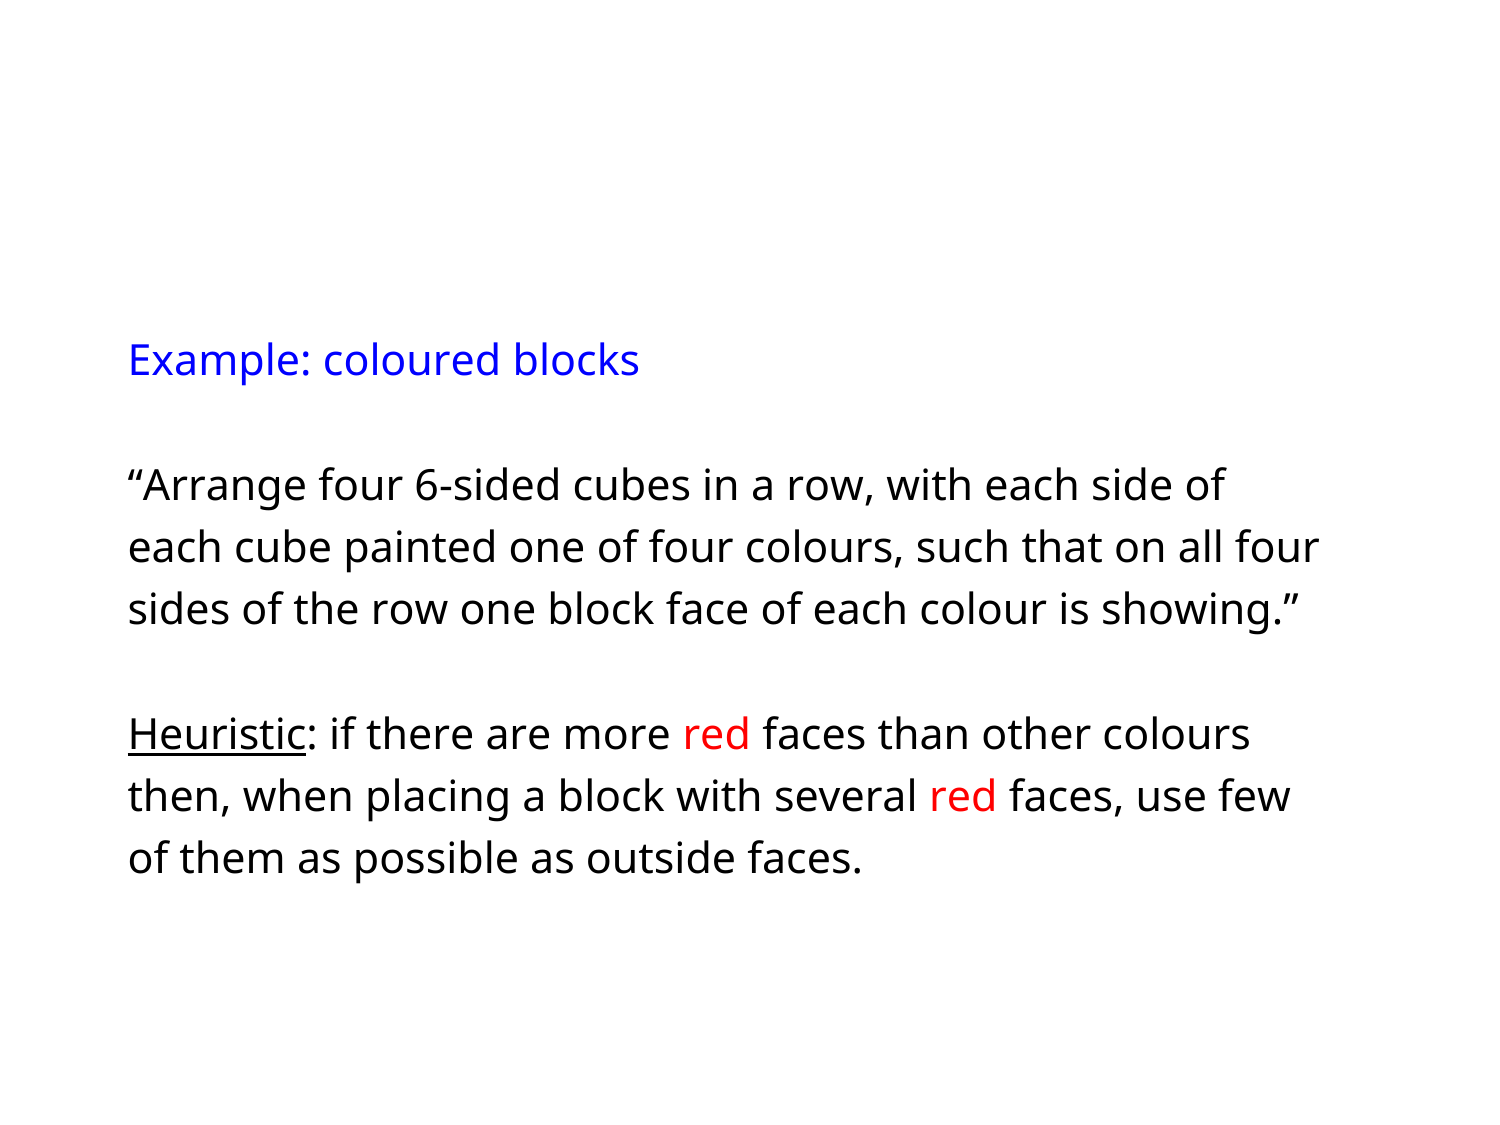

#
Example: coloured blocks
“Arrange four 6-sided cubes in a row, with each side of
each cube painted one of four colours, such that on all four
sides of the row one block face of each colour is showing.”
Heuristic: if there are more red faces than other colours
then, when placing a block with several red faces, use few
of them as possible as outside faces.